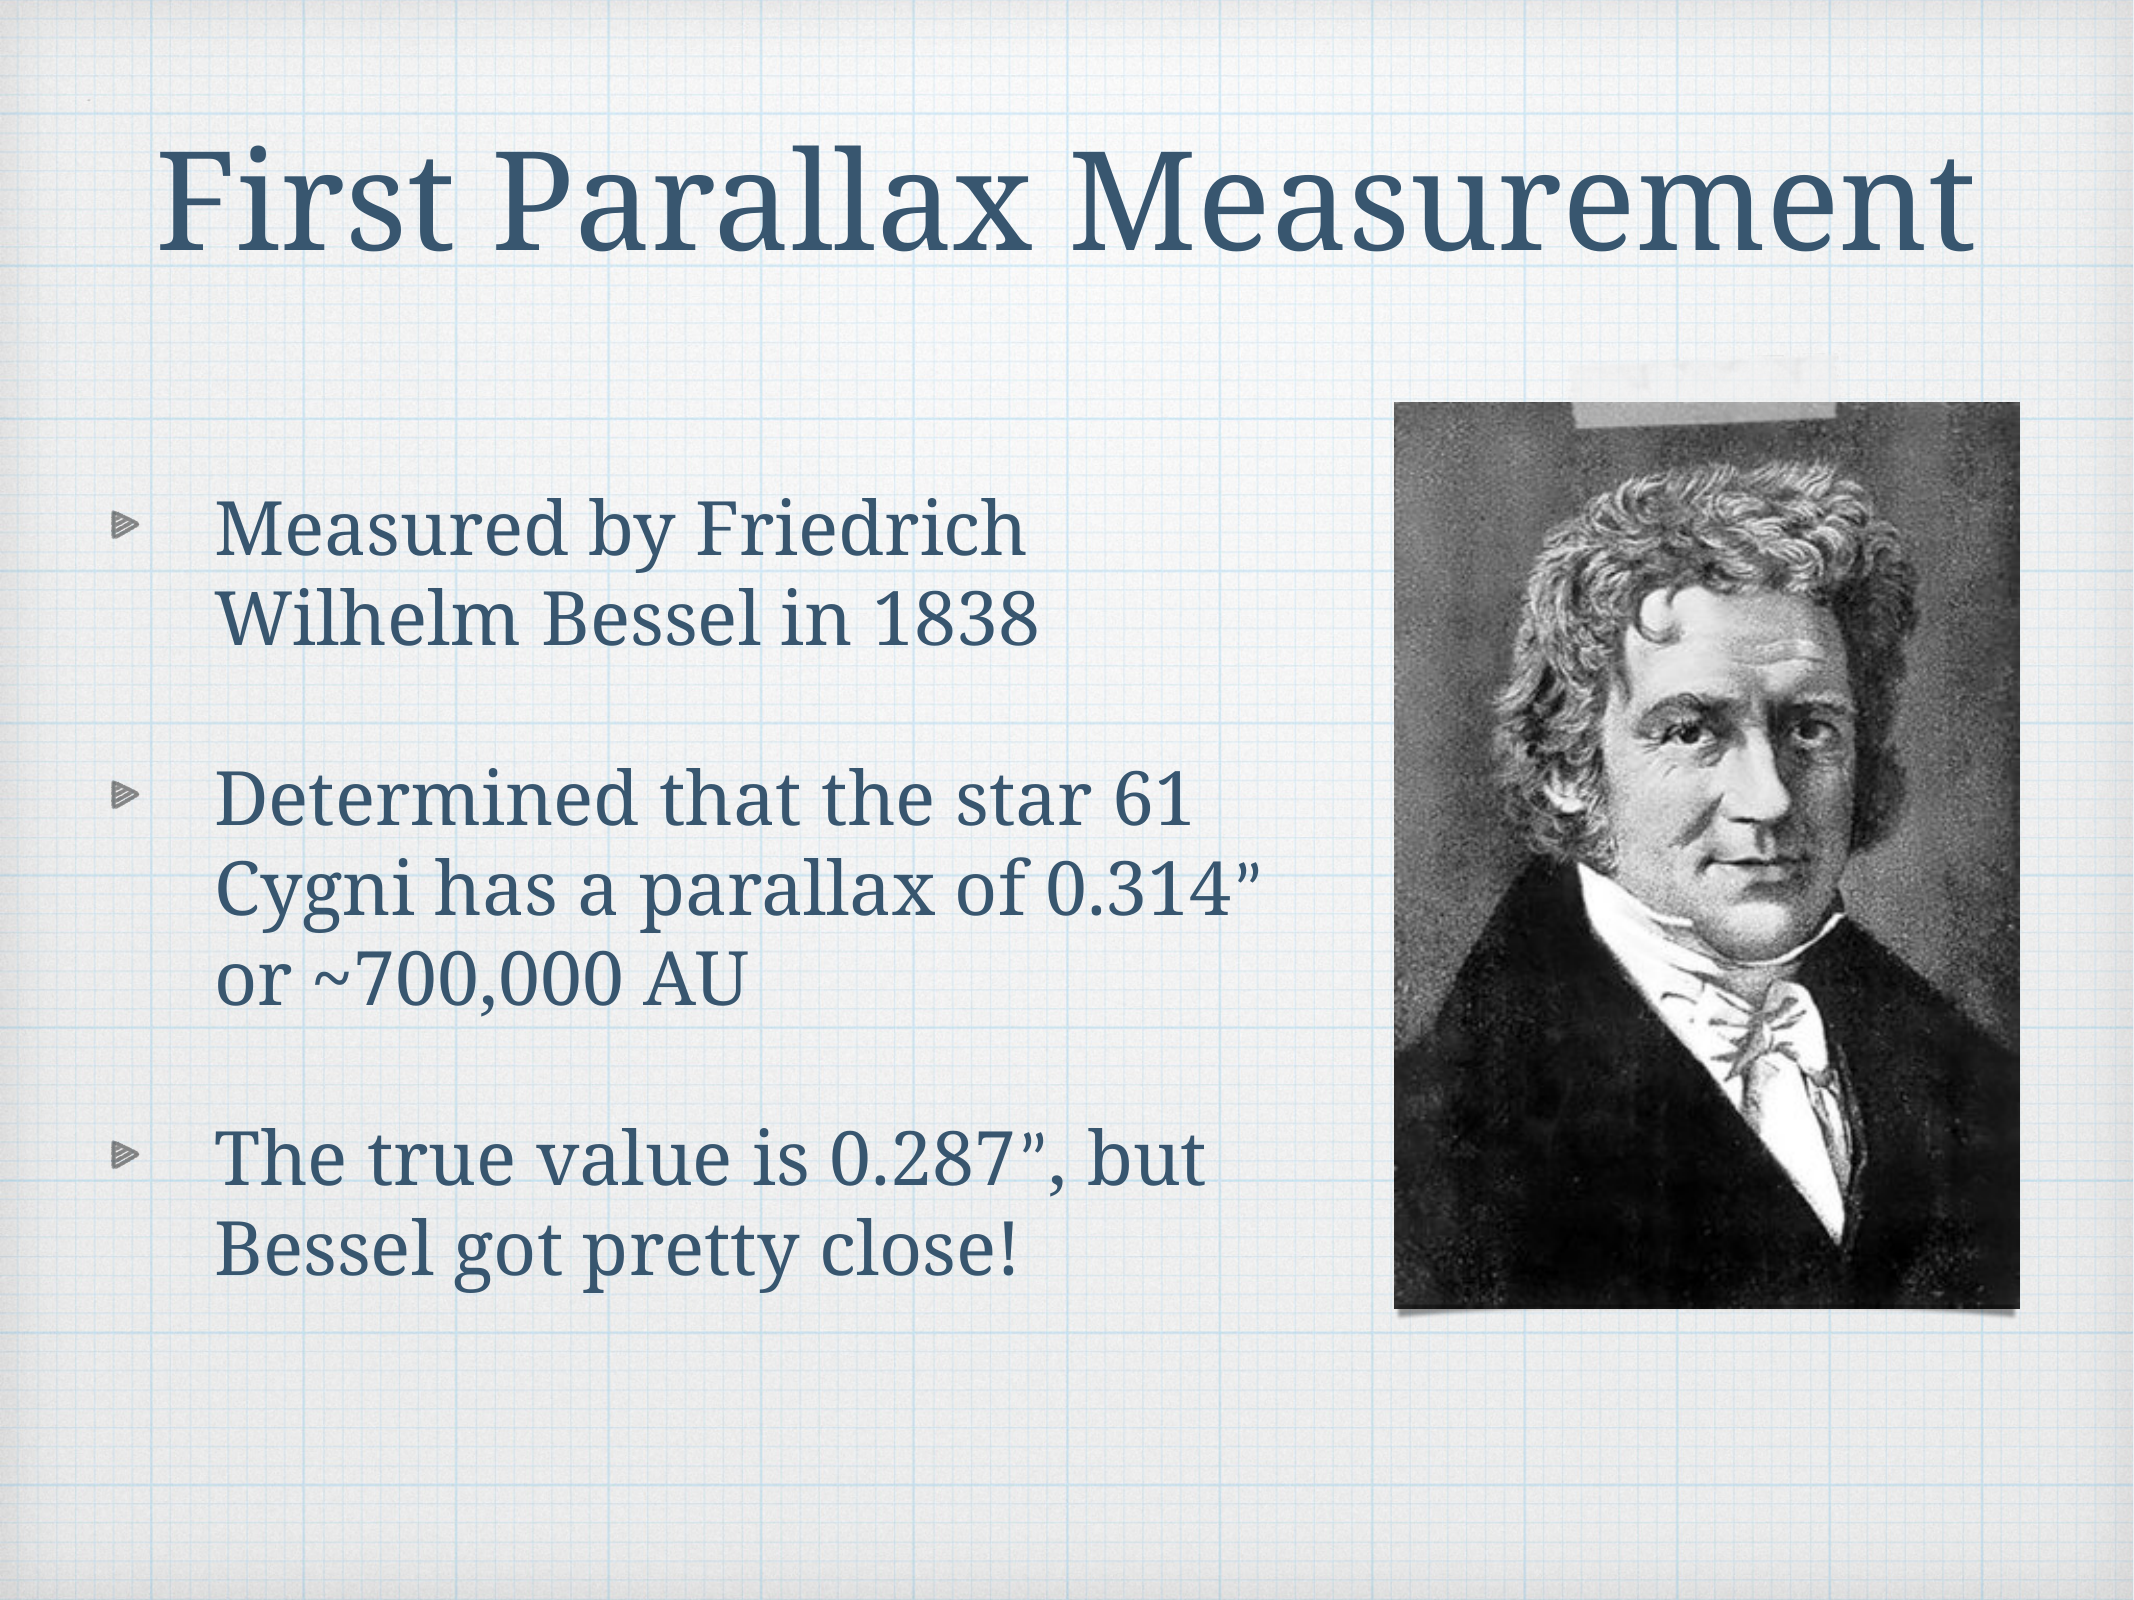

First Parallax Measurement
Measured by Friedrich Wilhelm Bessel in 1838
Determined that the star 61 Cygni has a parallax of 0.314” or ~700,000 AU
The true value is 0.287”, but Bessel got pretty close!